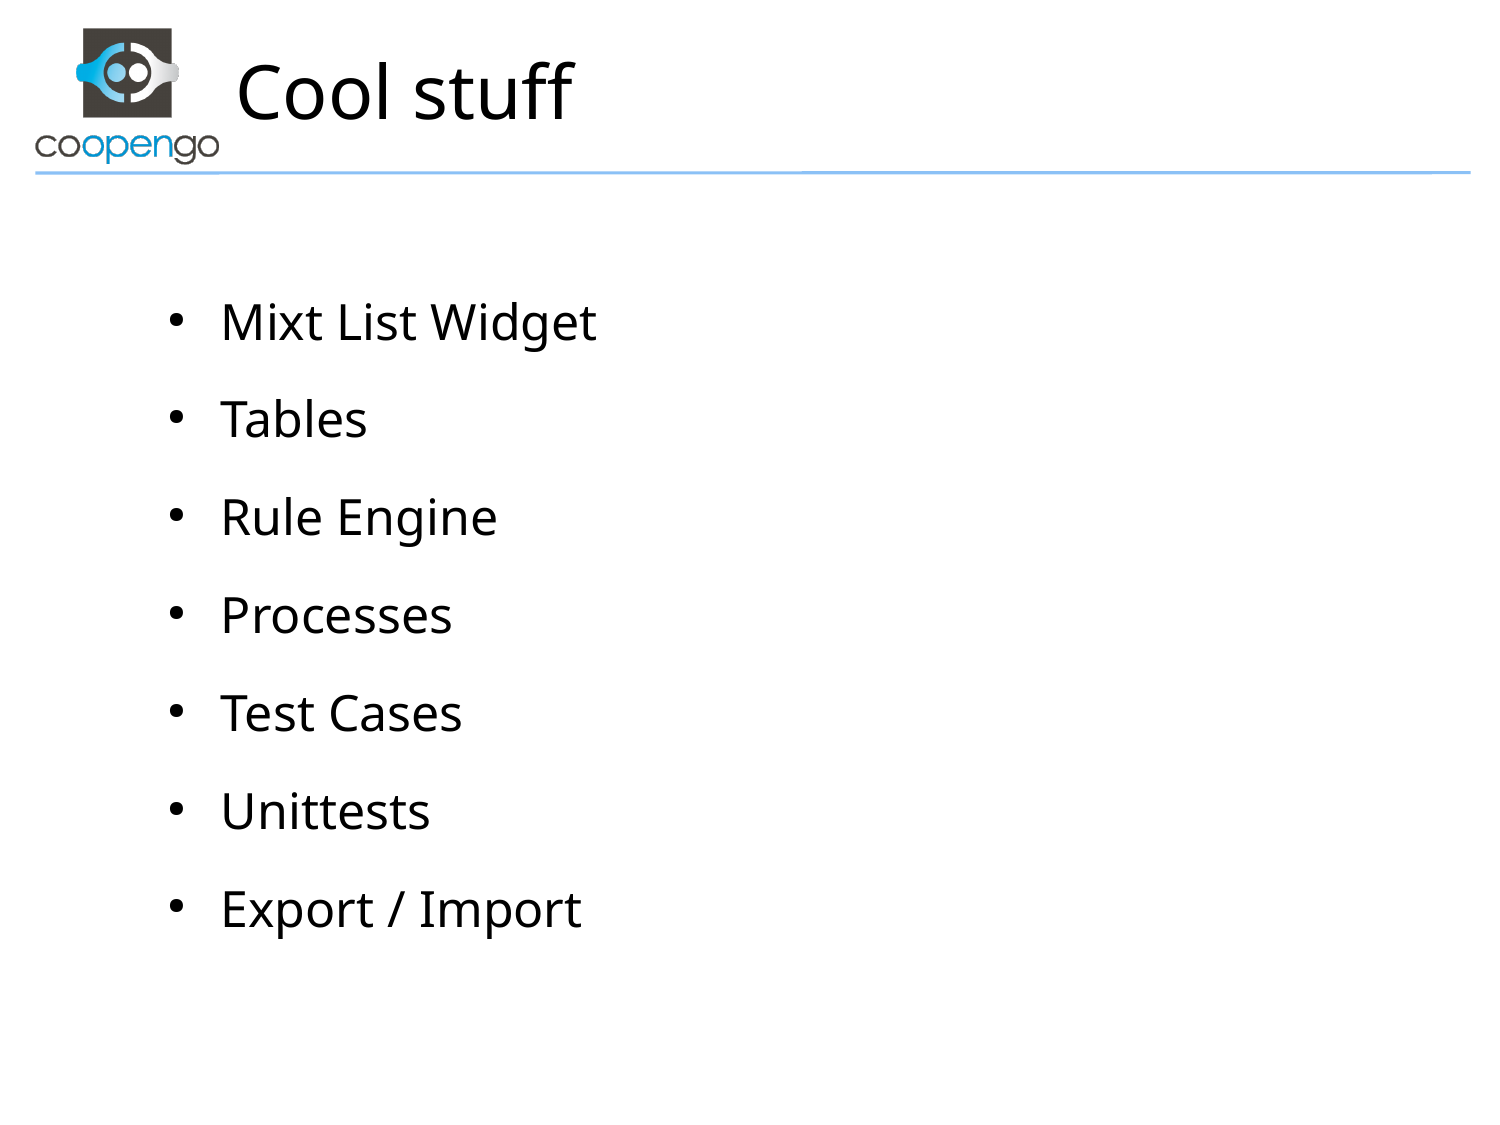

# Cool stuff
Mixt List Widget
Tables
Rule Engine
Processes
Test Cases
Unittests
Export / Import